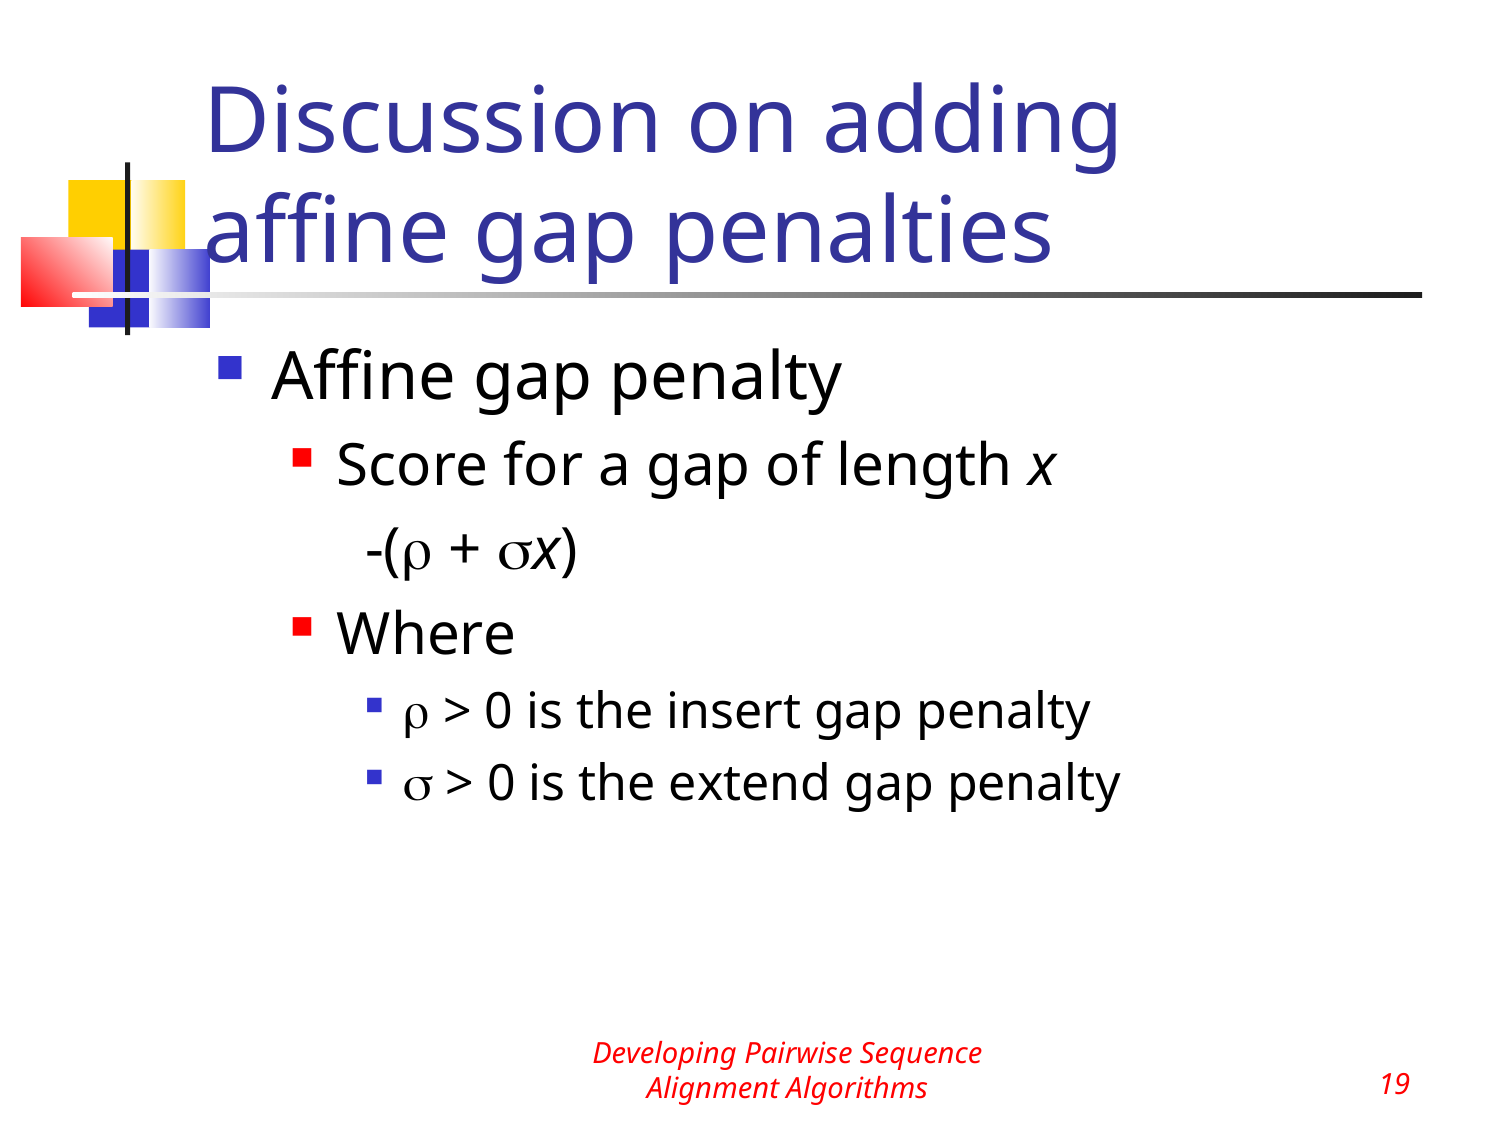

# Discussion on adding affine gap penalties
Affine gap penalty
Score for a gap of length x
		-( + x)
Where
 > 0 is the insert gap penalty
 > 0 is the extend gap penalty
Developing Pairwise Sequence Alignment Algorithms